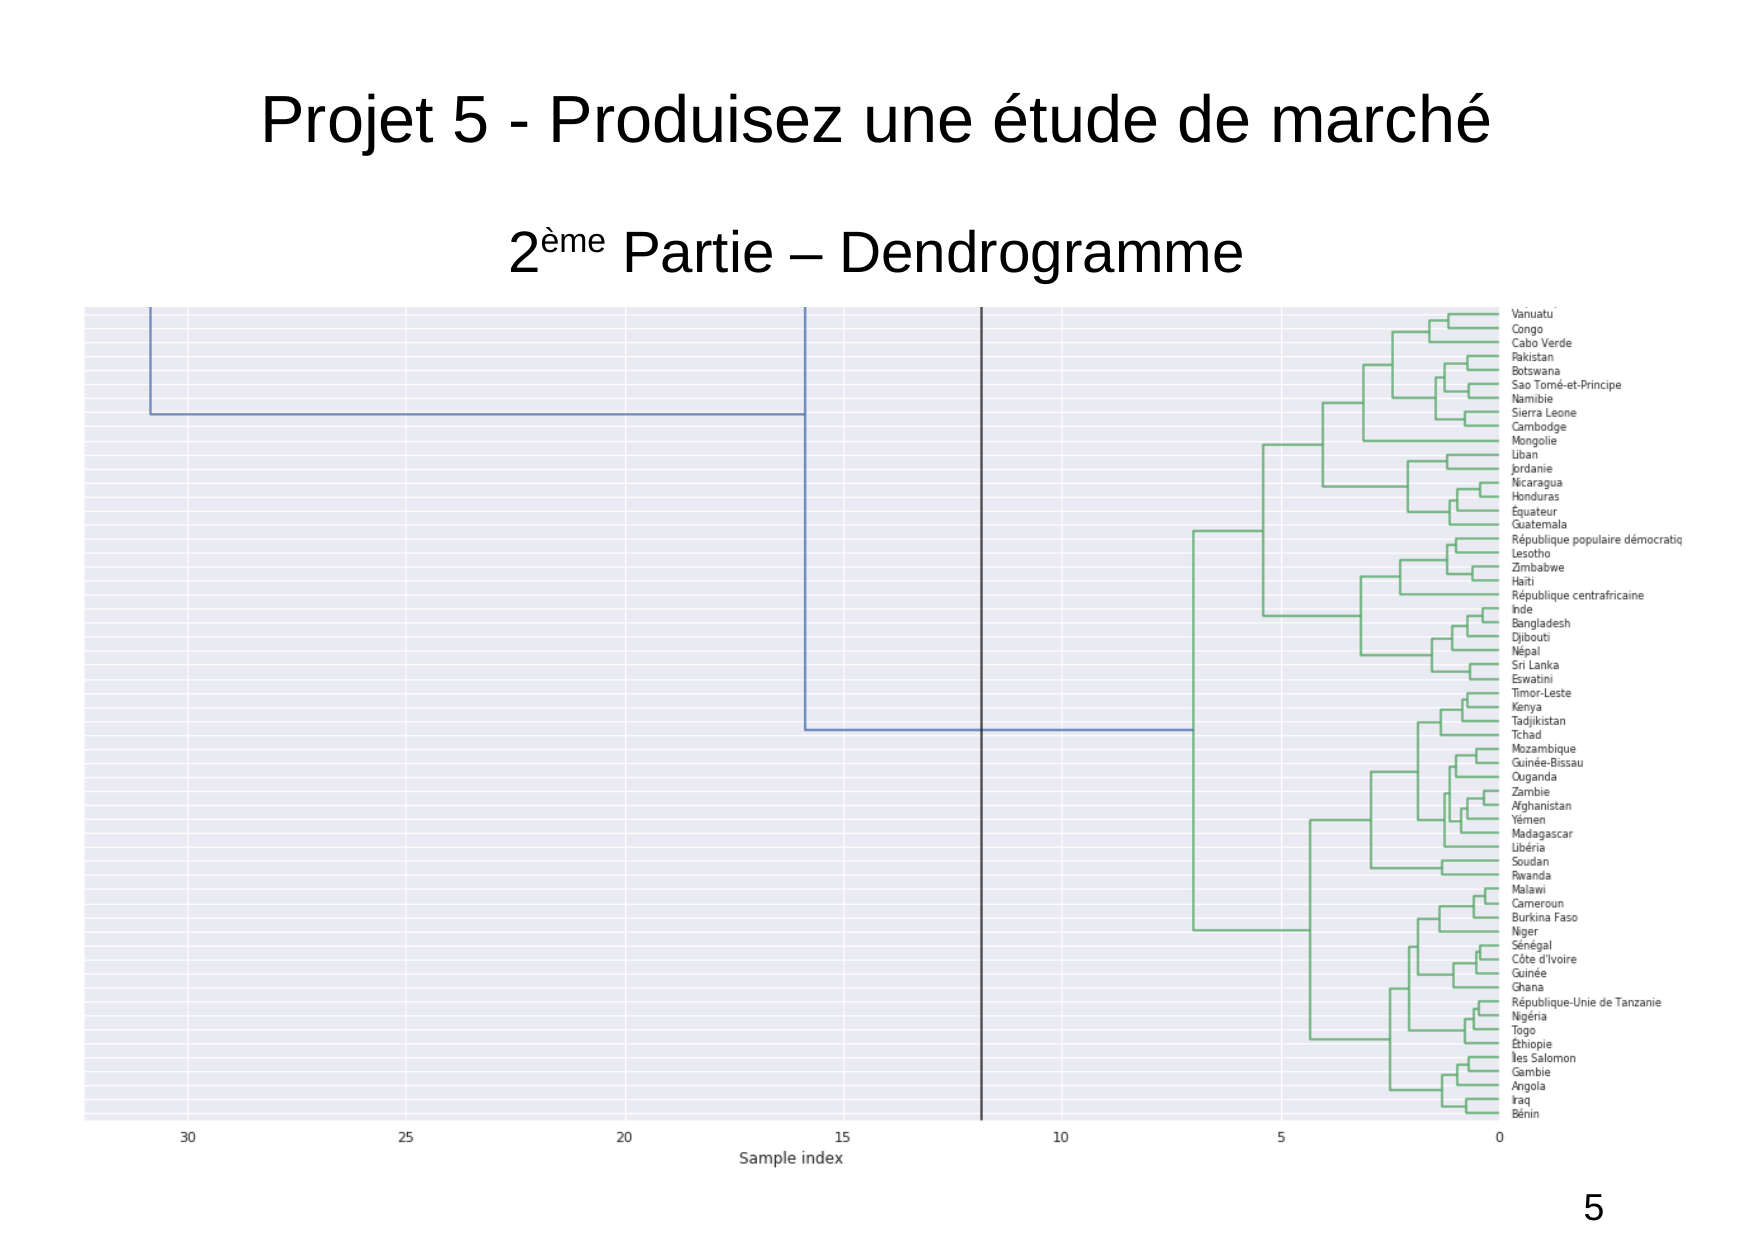

# Projet 5 - Produisez une étude de marché
2ème Partie – Dendrogramme